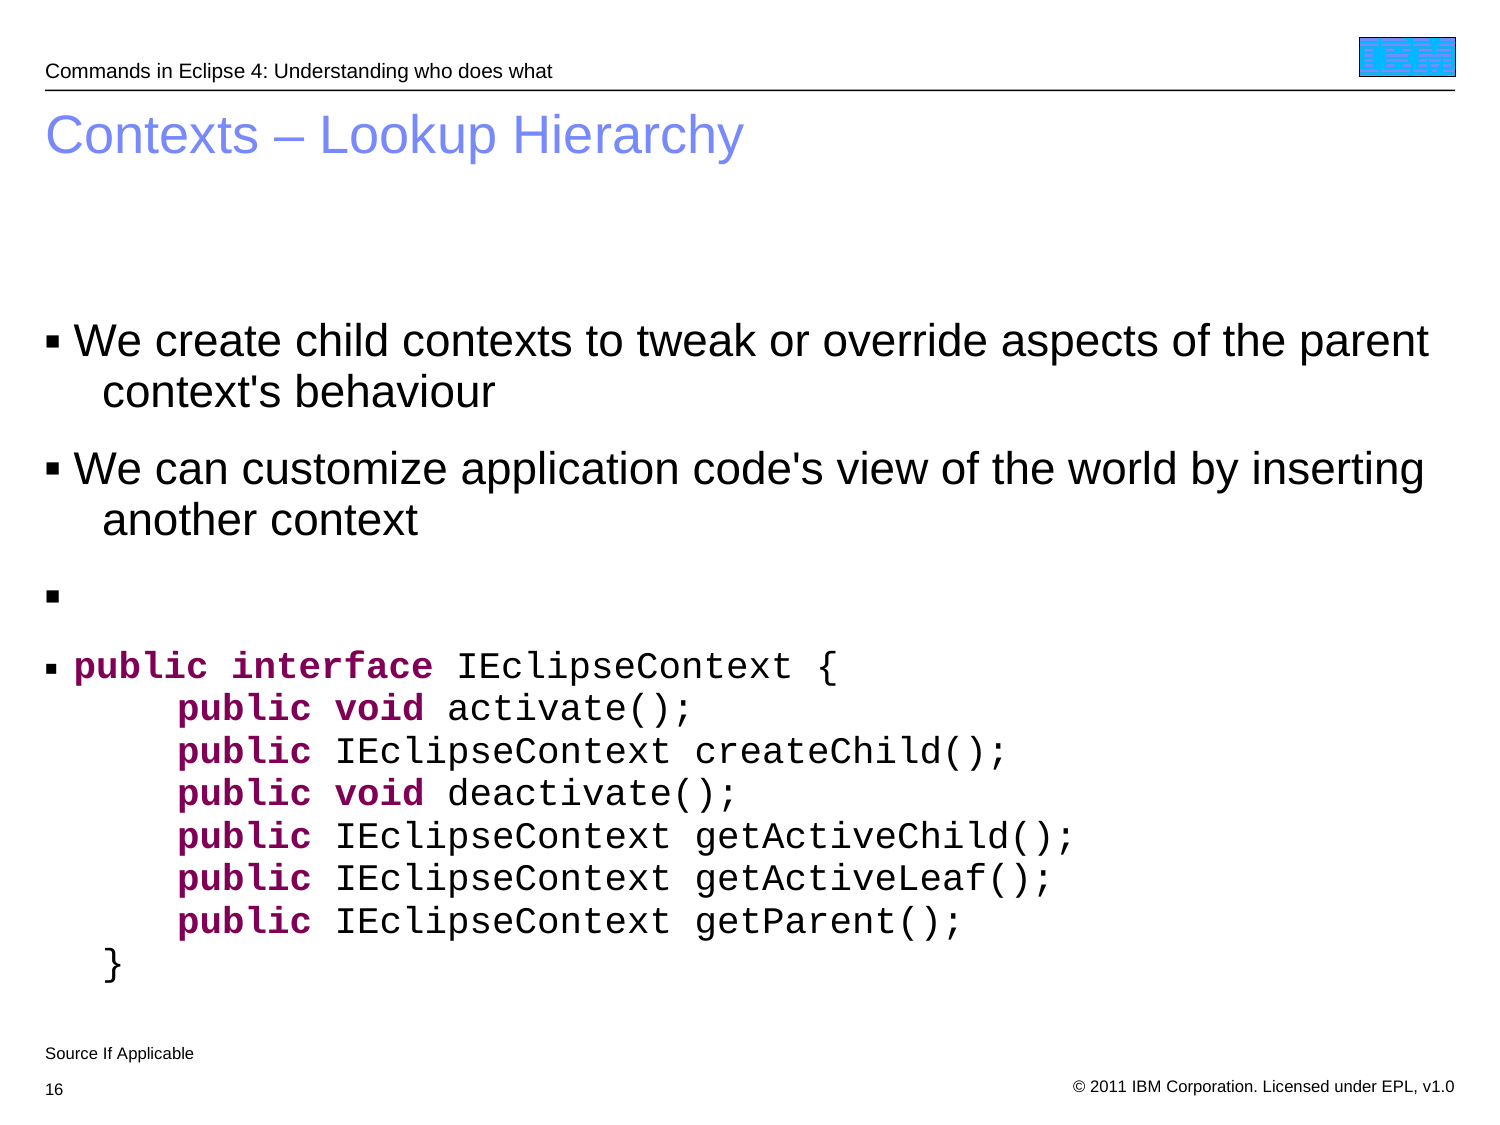

Commands in Eclipse 4: Understanding who does what
# Contexts – Lookup Hierarchy
We create child contexts to tweak or override aspects of the parent context's behaviour
We can customize application code's view of the world by inserting another context
public interface IEclipseContext {
	public void activate();
	public IEclipseContext createChild();
	public void deactivate();
	public IEclipseContext getActiveChild();
	public IEclipseContext getActiveLeaf();
	public IEclipseContext getParent();
}
 Source If Applicable
16